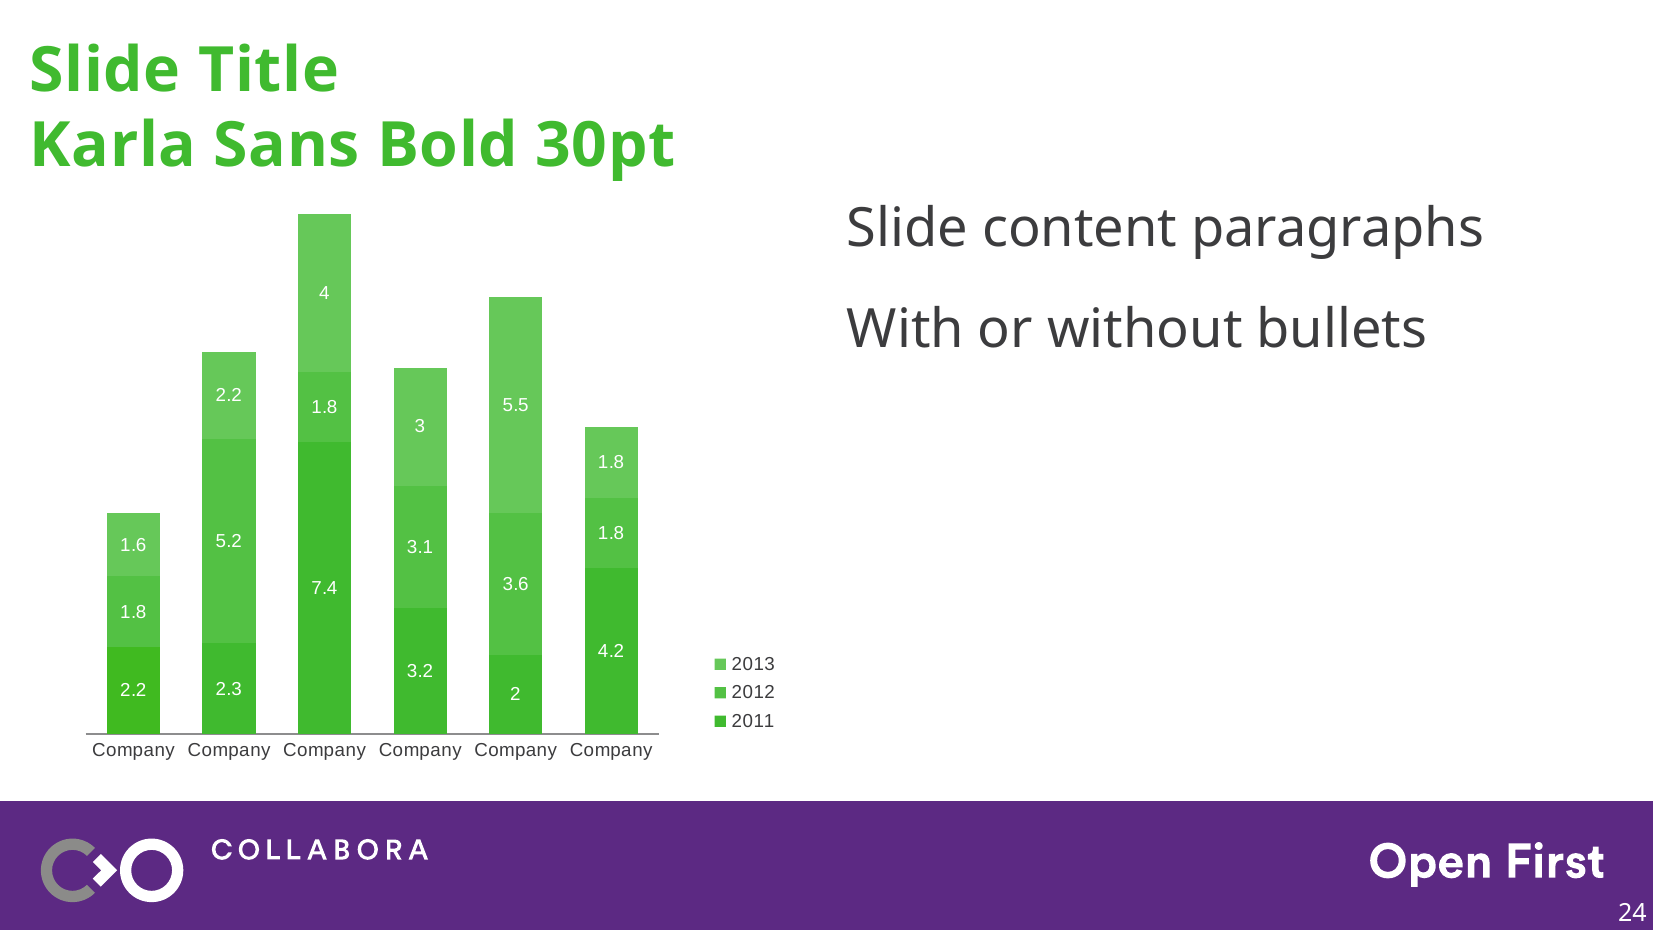

# Slide Title Karla Sans Bold 30pt
### Chart
| Category | 2011 | 2012 | 2013 |
|---|---|---|---|
| Company | 2.2 | 1.8 | 1.6 |
| Company | 2.3 | 5.2 | 2.2 |
| Company | 7.4 | 1.8 | 4.0 |
| Company | 3.2 | 3.1 | 3.0 |
| Company | 2.0 | 3.6 | 5.5 |
| Company | 4.2 | 1.8 | 1.8 |Slide content paragraphs
With or without bullets